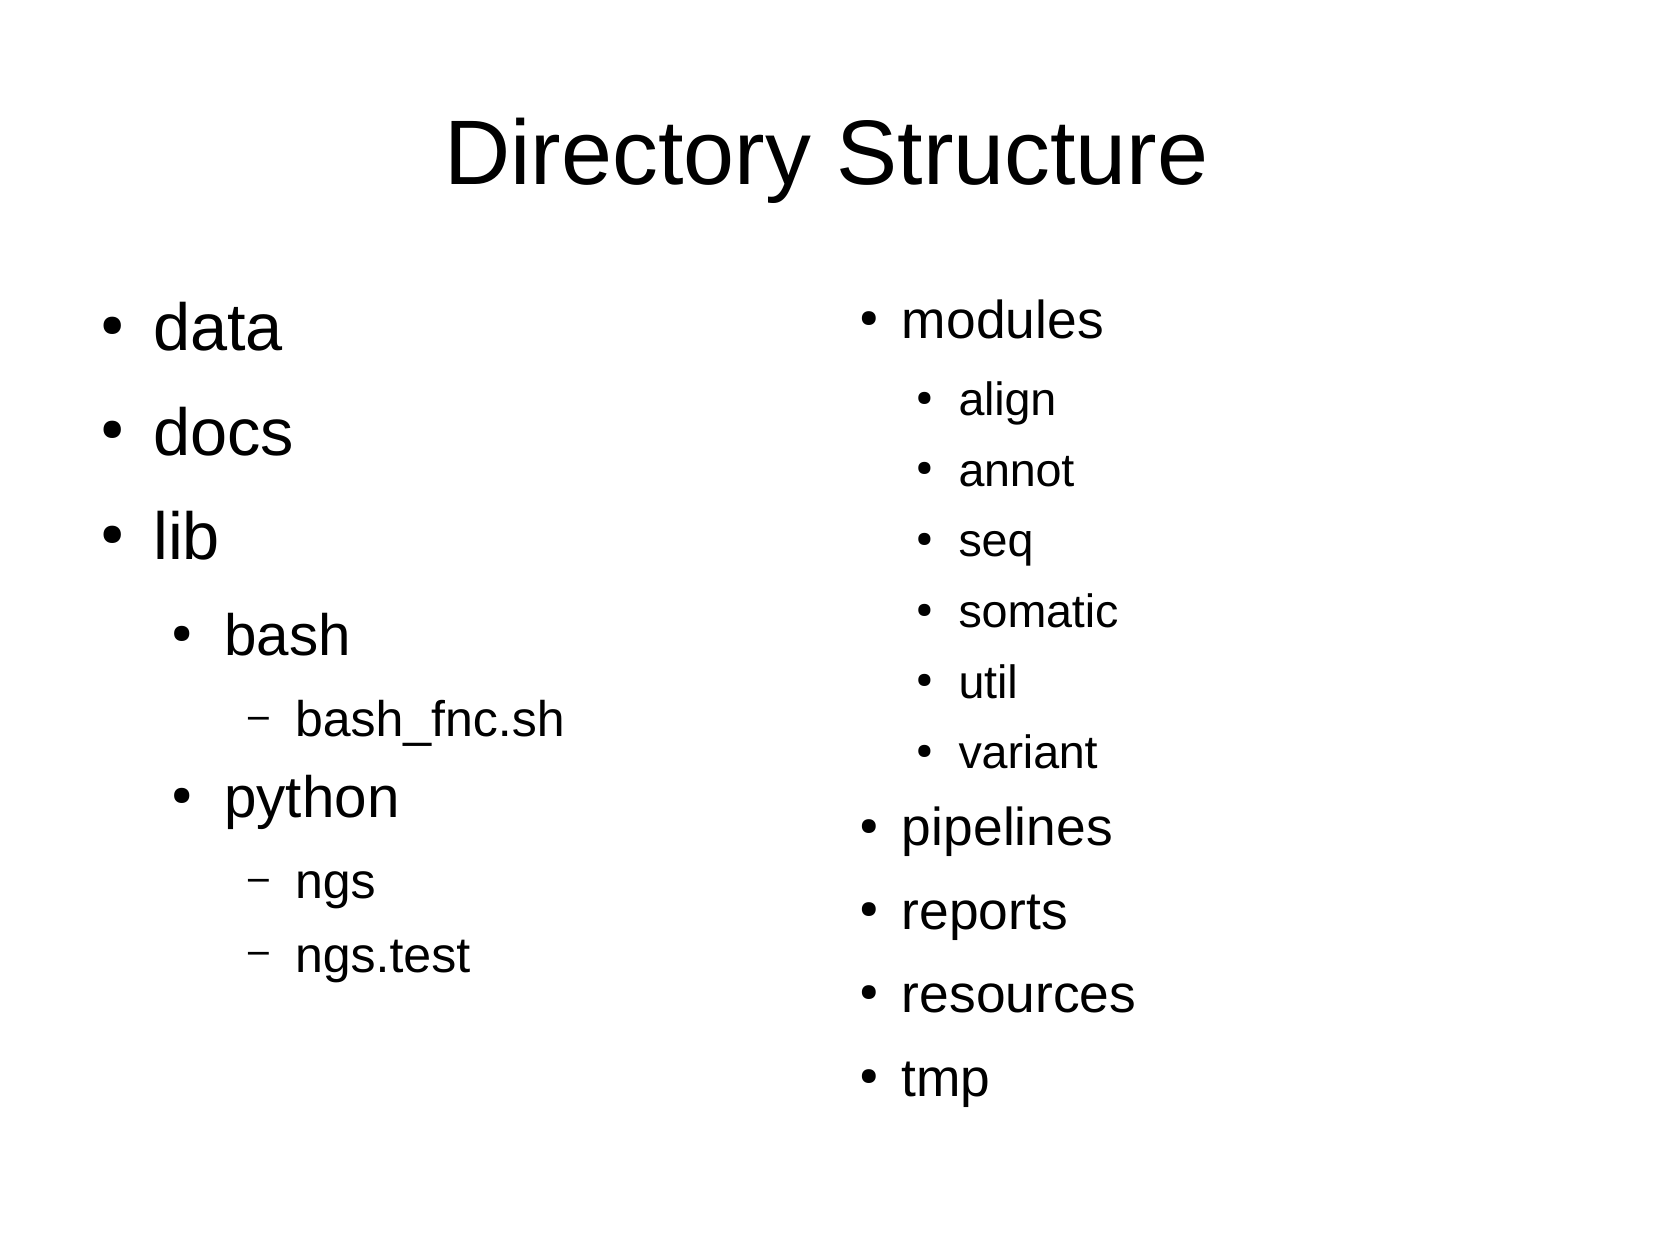

# Directory Structure
data
docs
lib
bash
bash_fnc.sh
python
ngs
ngs.test
modules
align
annot
seq
somatic
util
variant
pipelines
reports
resources
tmp